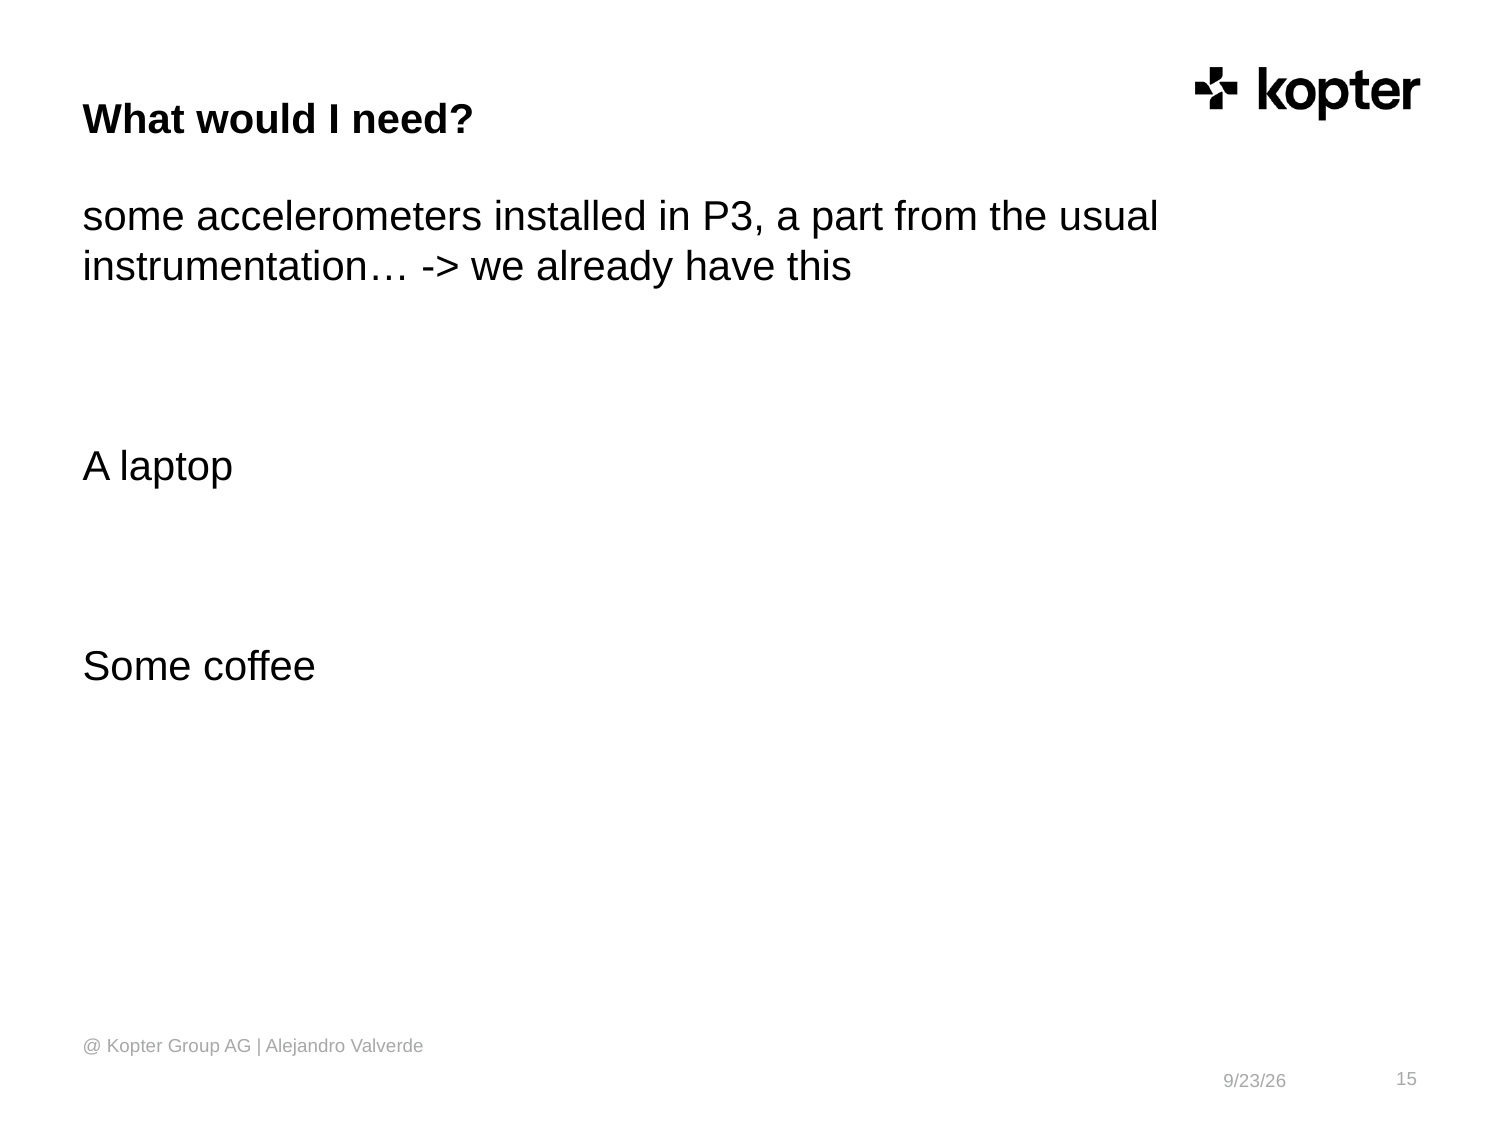

# What would I need?
some accelerometers installed in P3, a part from the usual instrumentation… -> we already have this
A laptop
Some coffee
@ Kopter Group AG | Alejandro Valverde